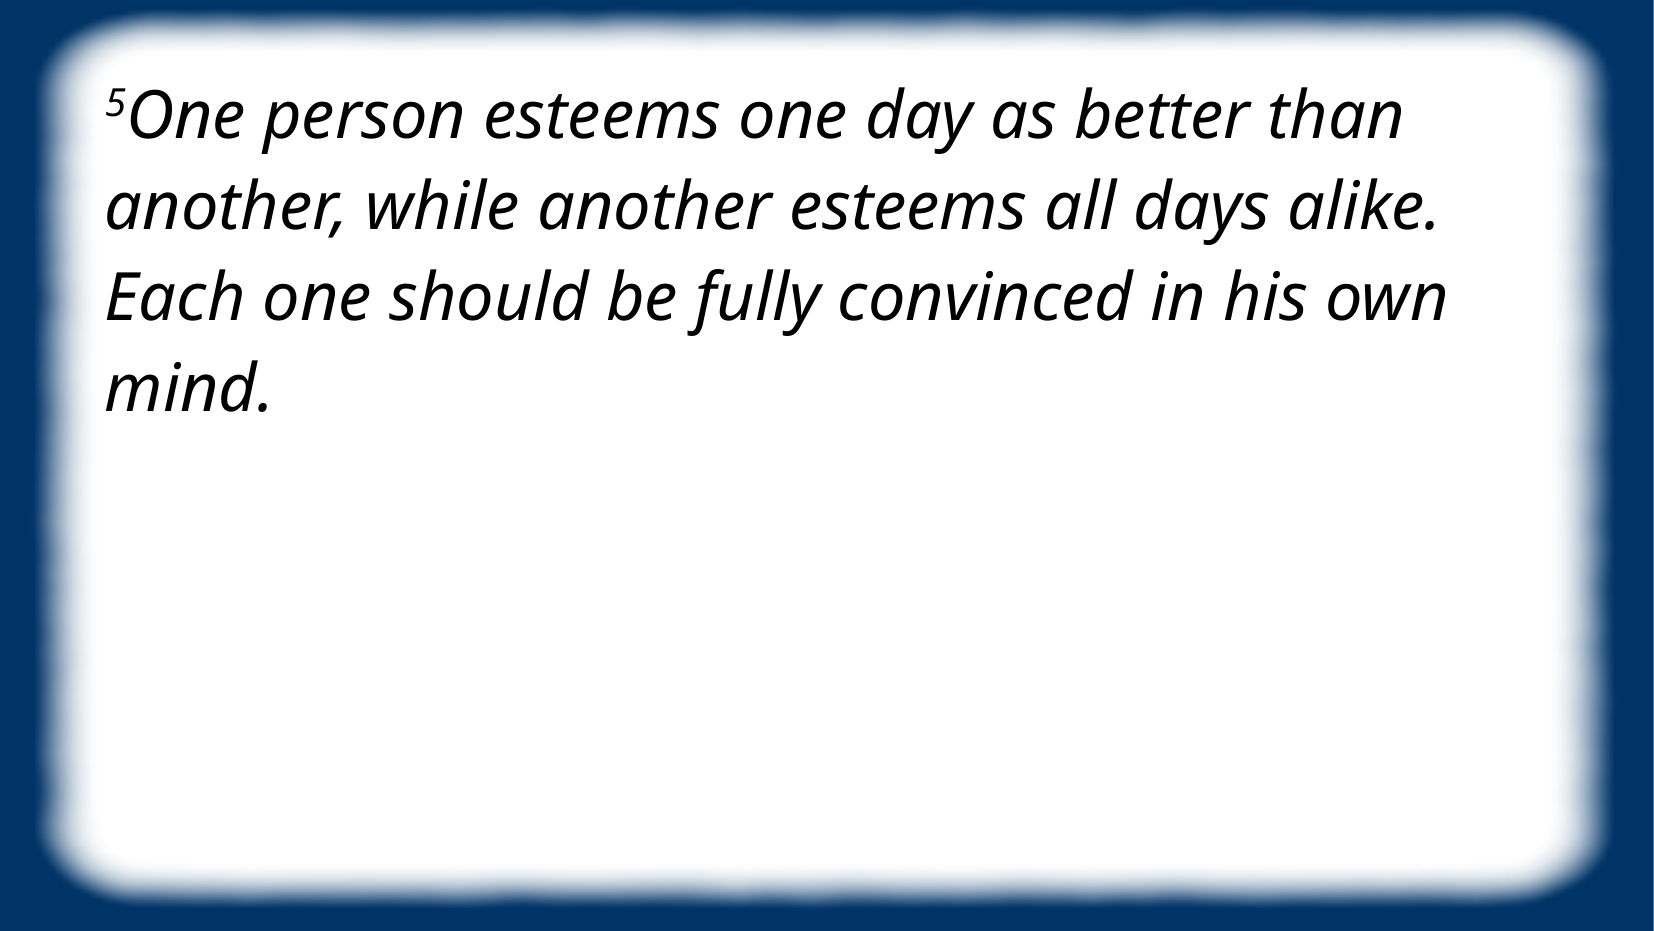

5One person esteems one day as better than another, while another esteems all days alike. Each one should be fully convinced in his own mind.